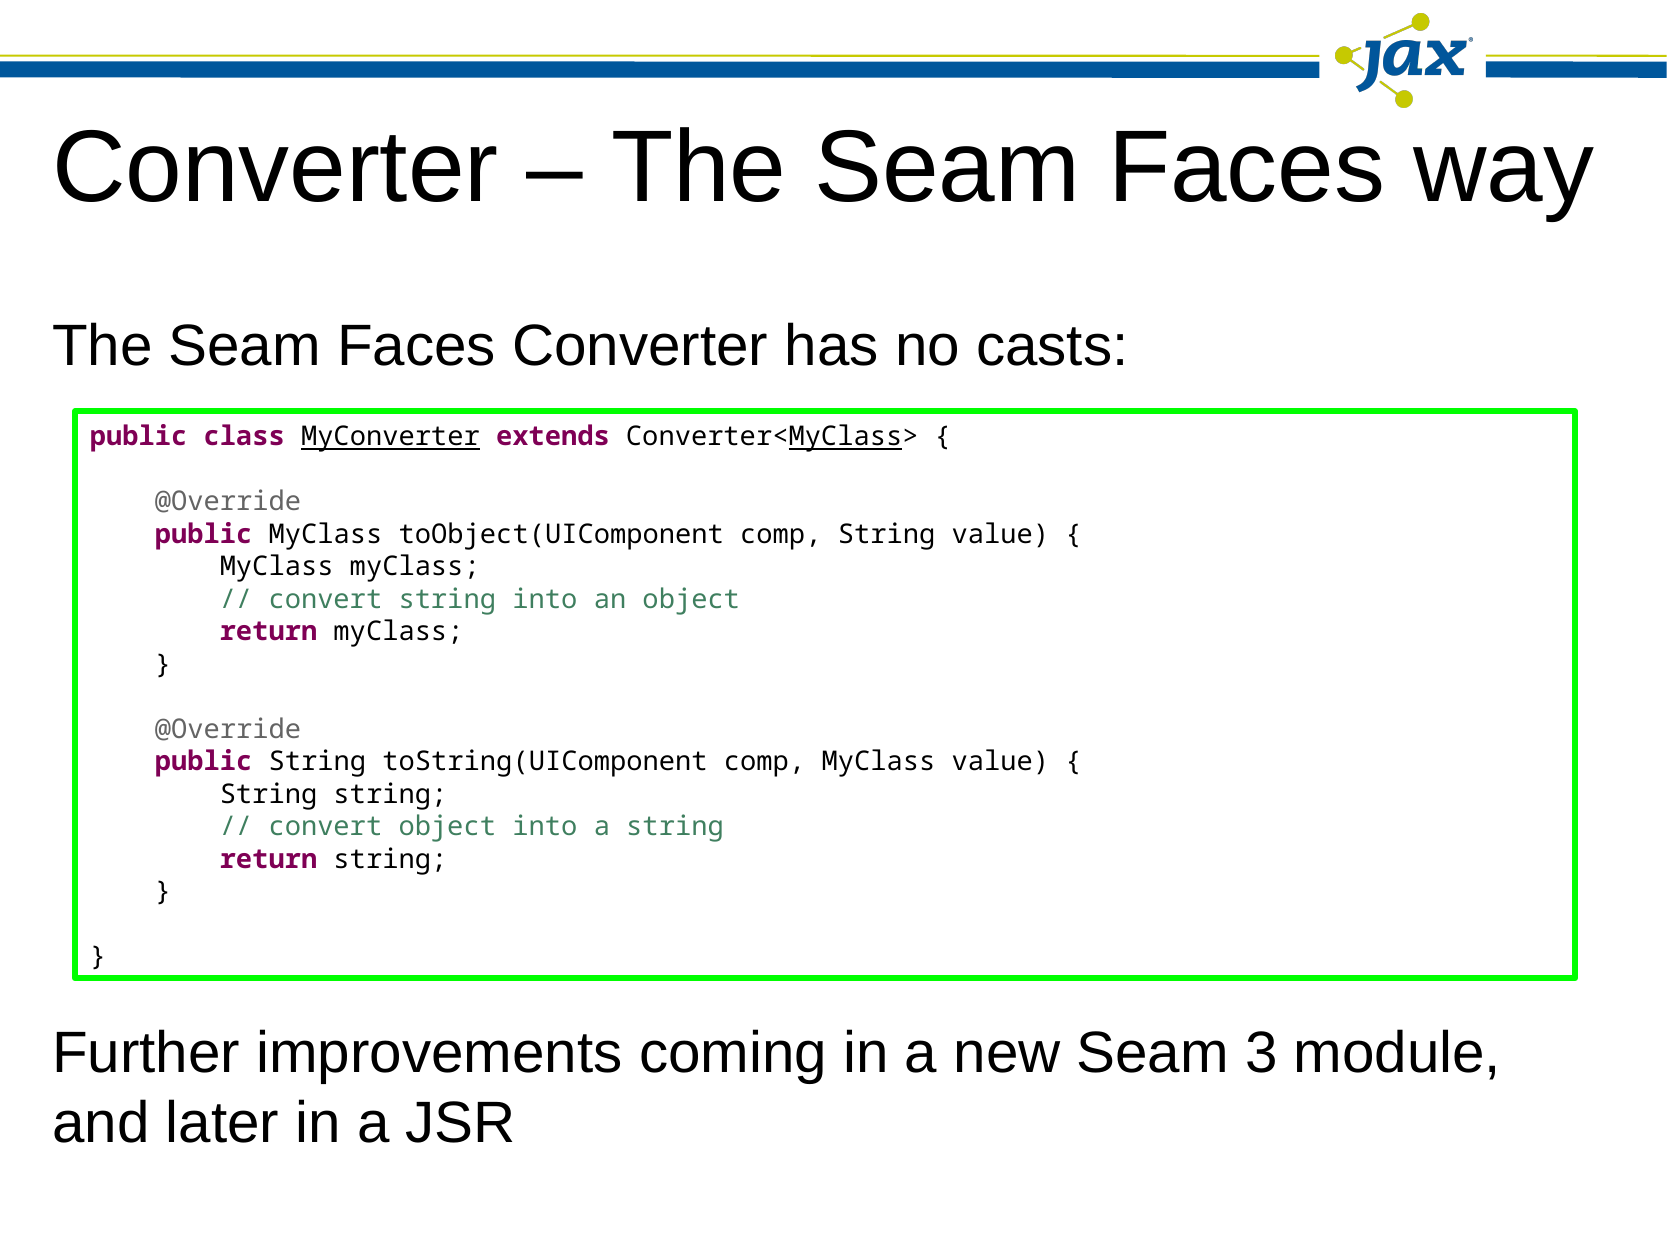

# Converter – The Seam Faces way
The Seam Faces Converter has no casts:
Further improvements coming in a new Seam 3 module, and later in a JSR
public class MyConverter extends Converter<MyClass> {
 @Override
 public MyClass toObject(UIComponent comp, String value) {
 MyClass myClass;
 // convert string into an object
 return myClass;
 }
 @Override
 public String toString(UIComponent comp, MyClass value) {
 String string;
 // convert object into a string
 return string;
 }
}